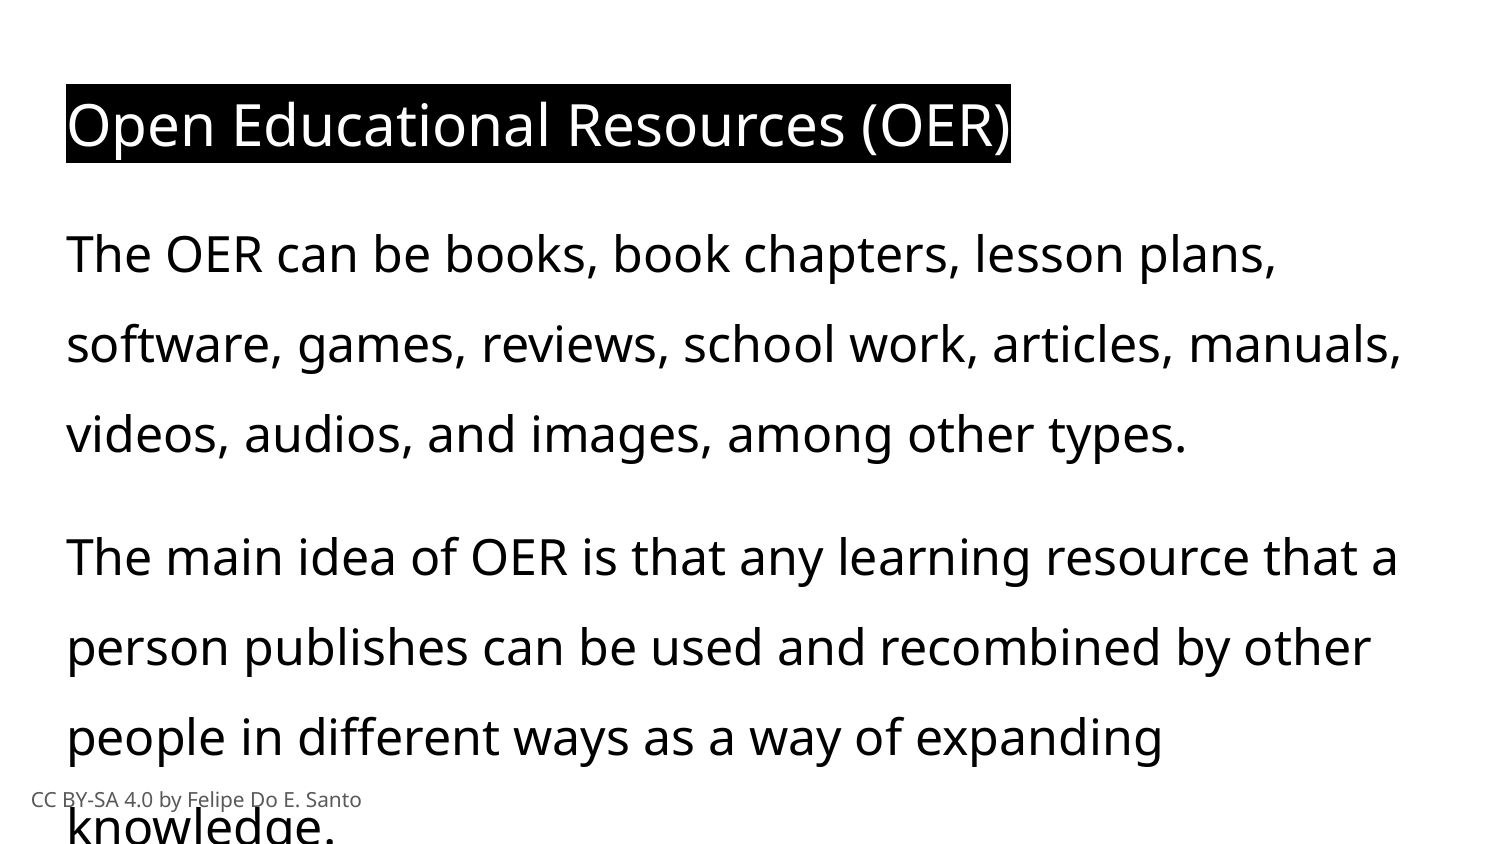

# Open Educational Resources (OER)
The OER can be books, book chapters, lesson plans, software, games, reviews, school work, articles, manuals, videos, audios, and images, among other types.
The main idea of OER is that any learning resource that a person publishes can be used and recombined by other people in different ways as a way of expanding knowledge.
CC BY-SA 4.0 by Felipe Do E. Santo